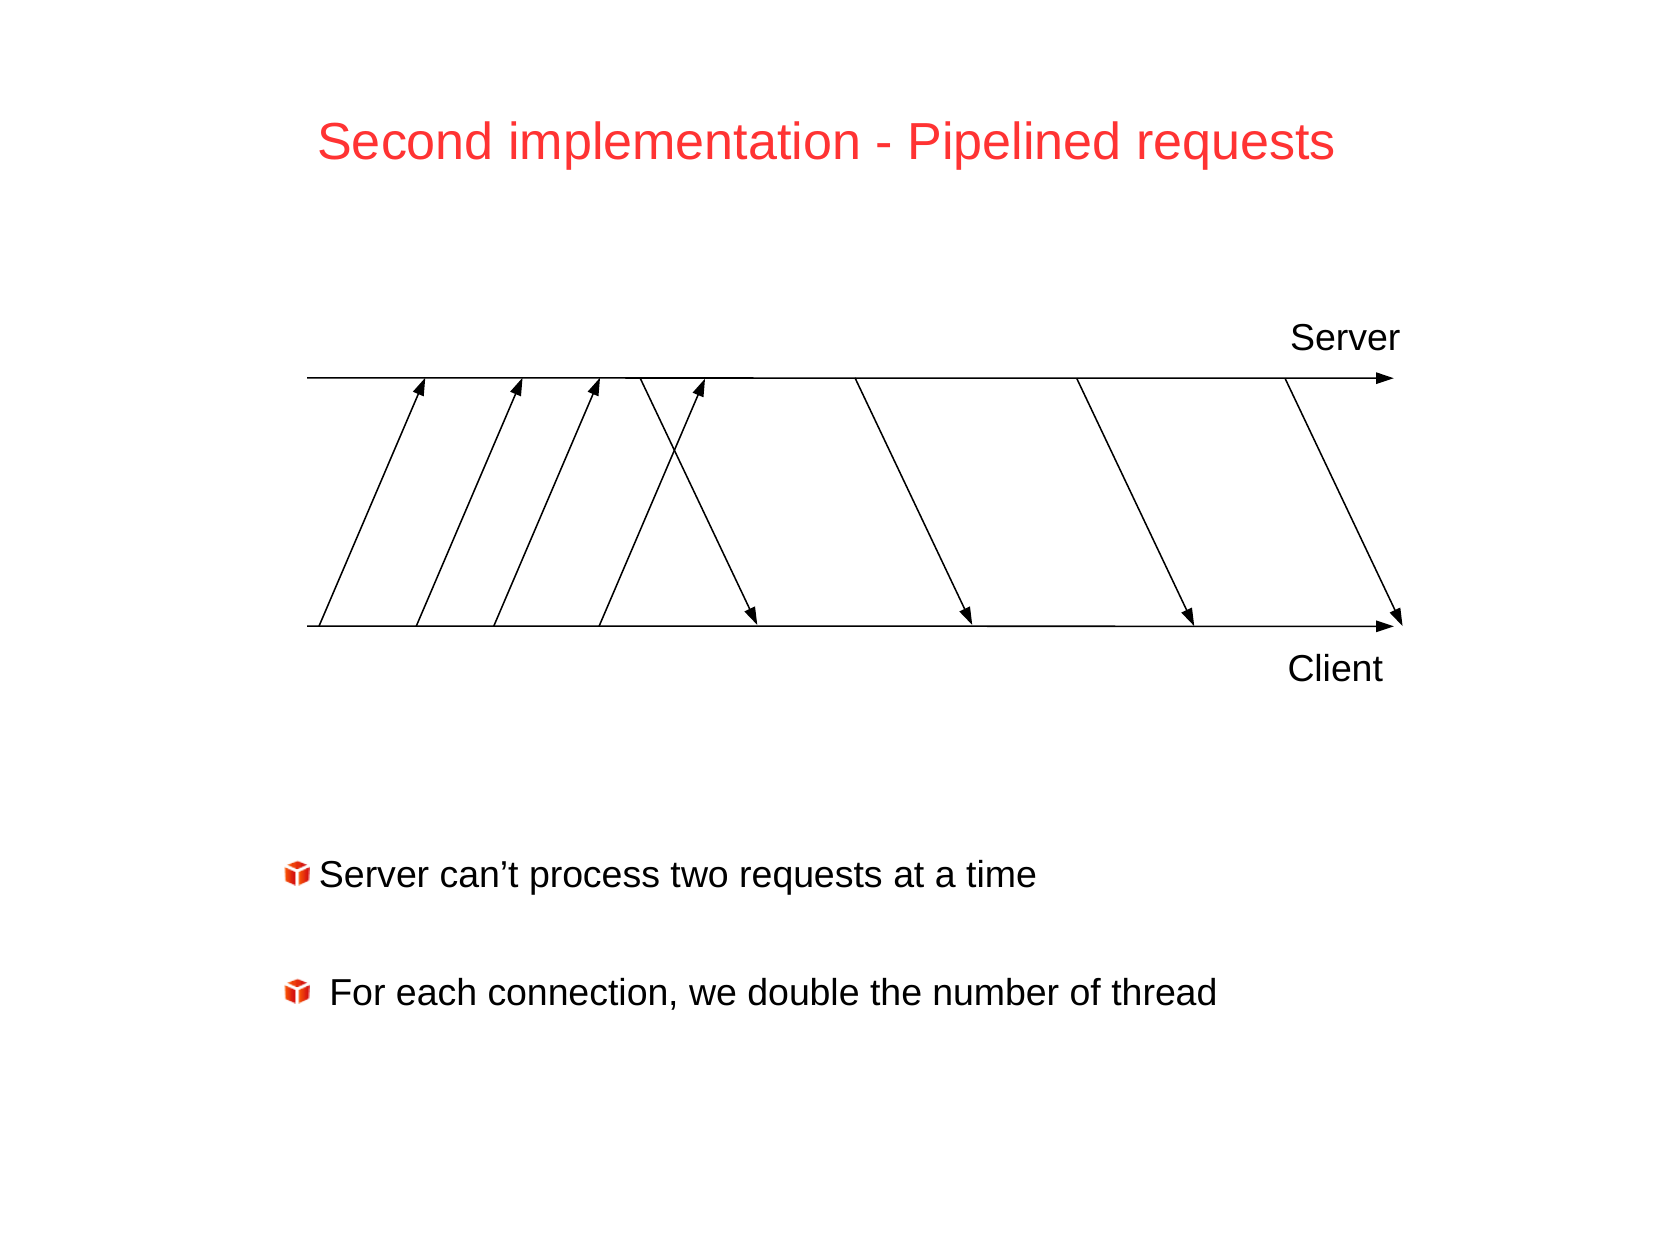

Second implementation - Pipelined requests
Server
Client
Server can’t process two requests at a time
 For each connection, we double the number of thread